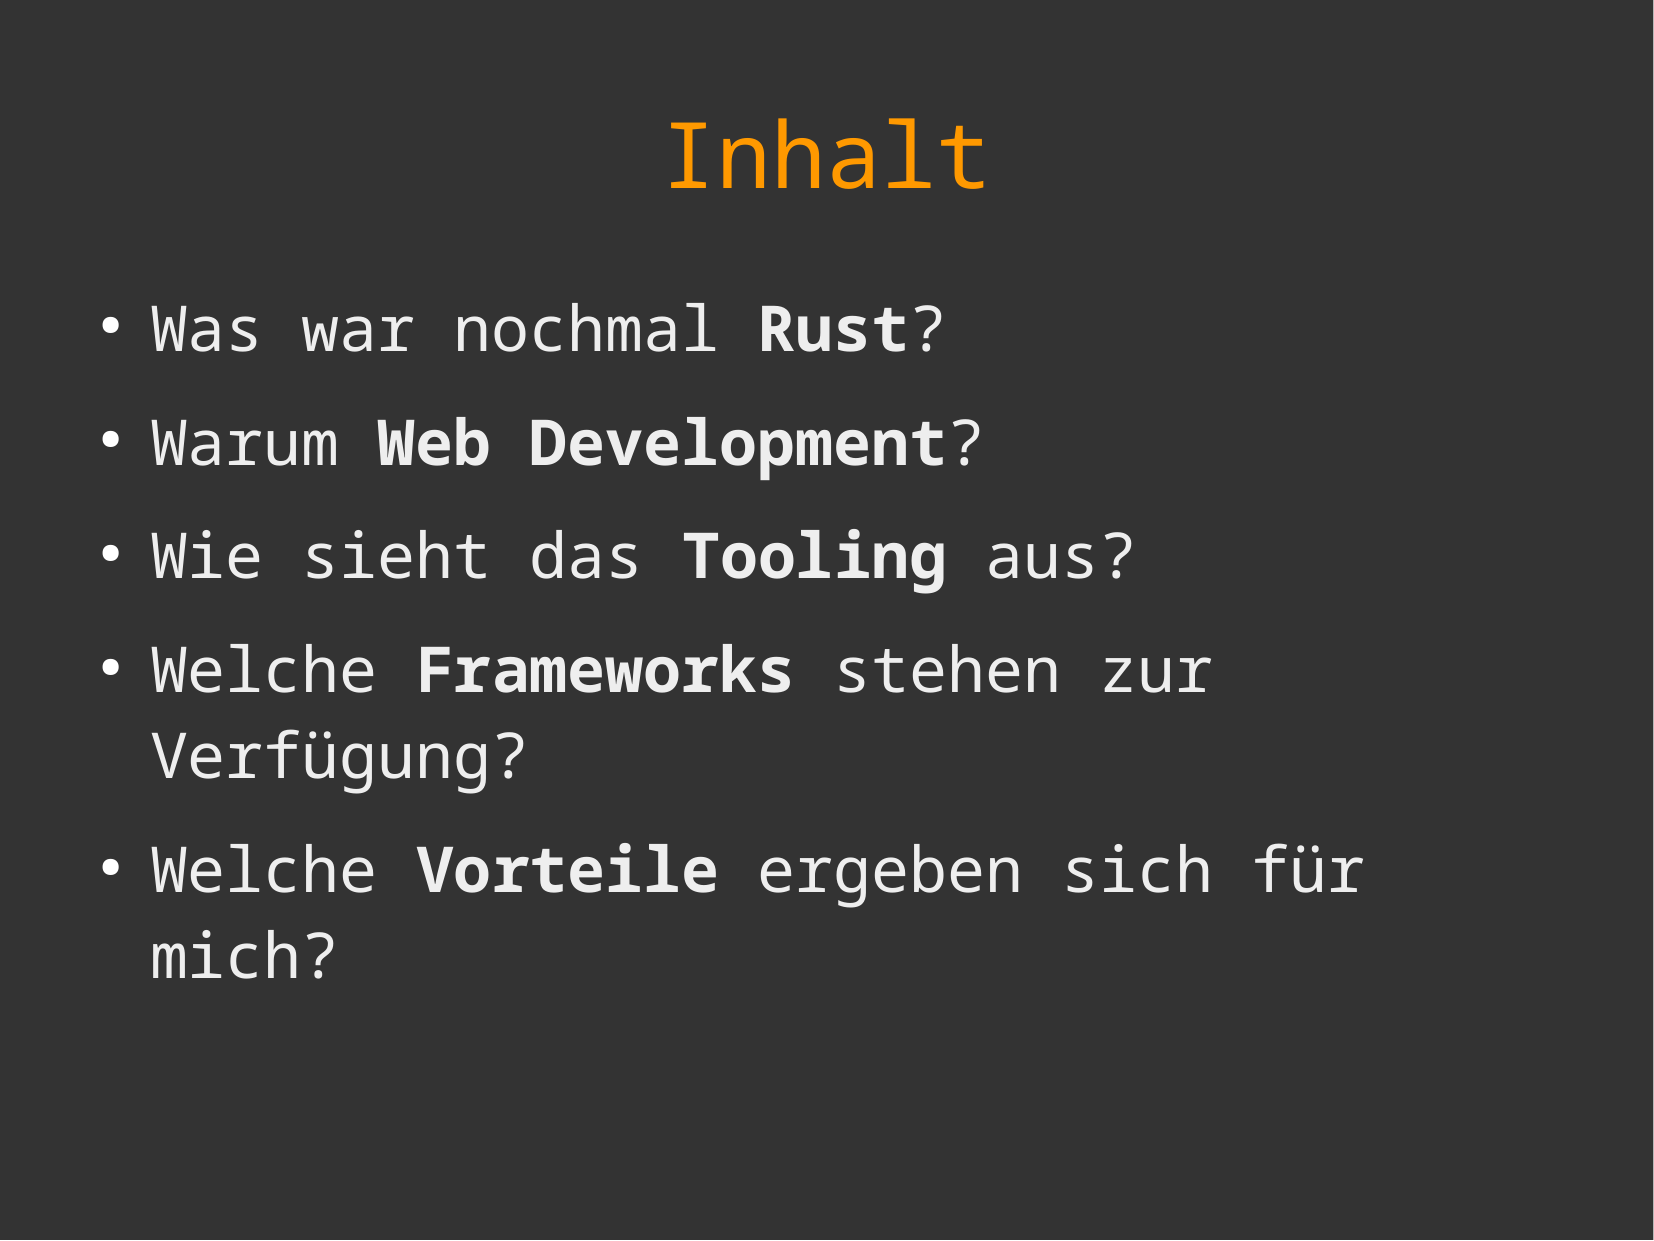

# Inhalt
Was war nochmal Rust?
Warum Web Development?
Wie sieht das Tooling aus?
Welche Frameworks stehen zur Verfügung?
Welche Vorteile ergeben sich für mich?